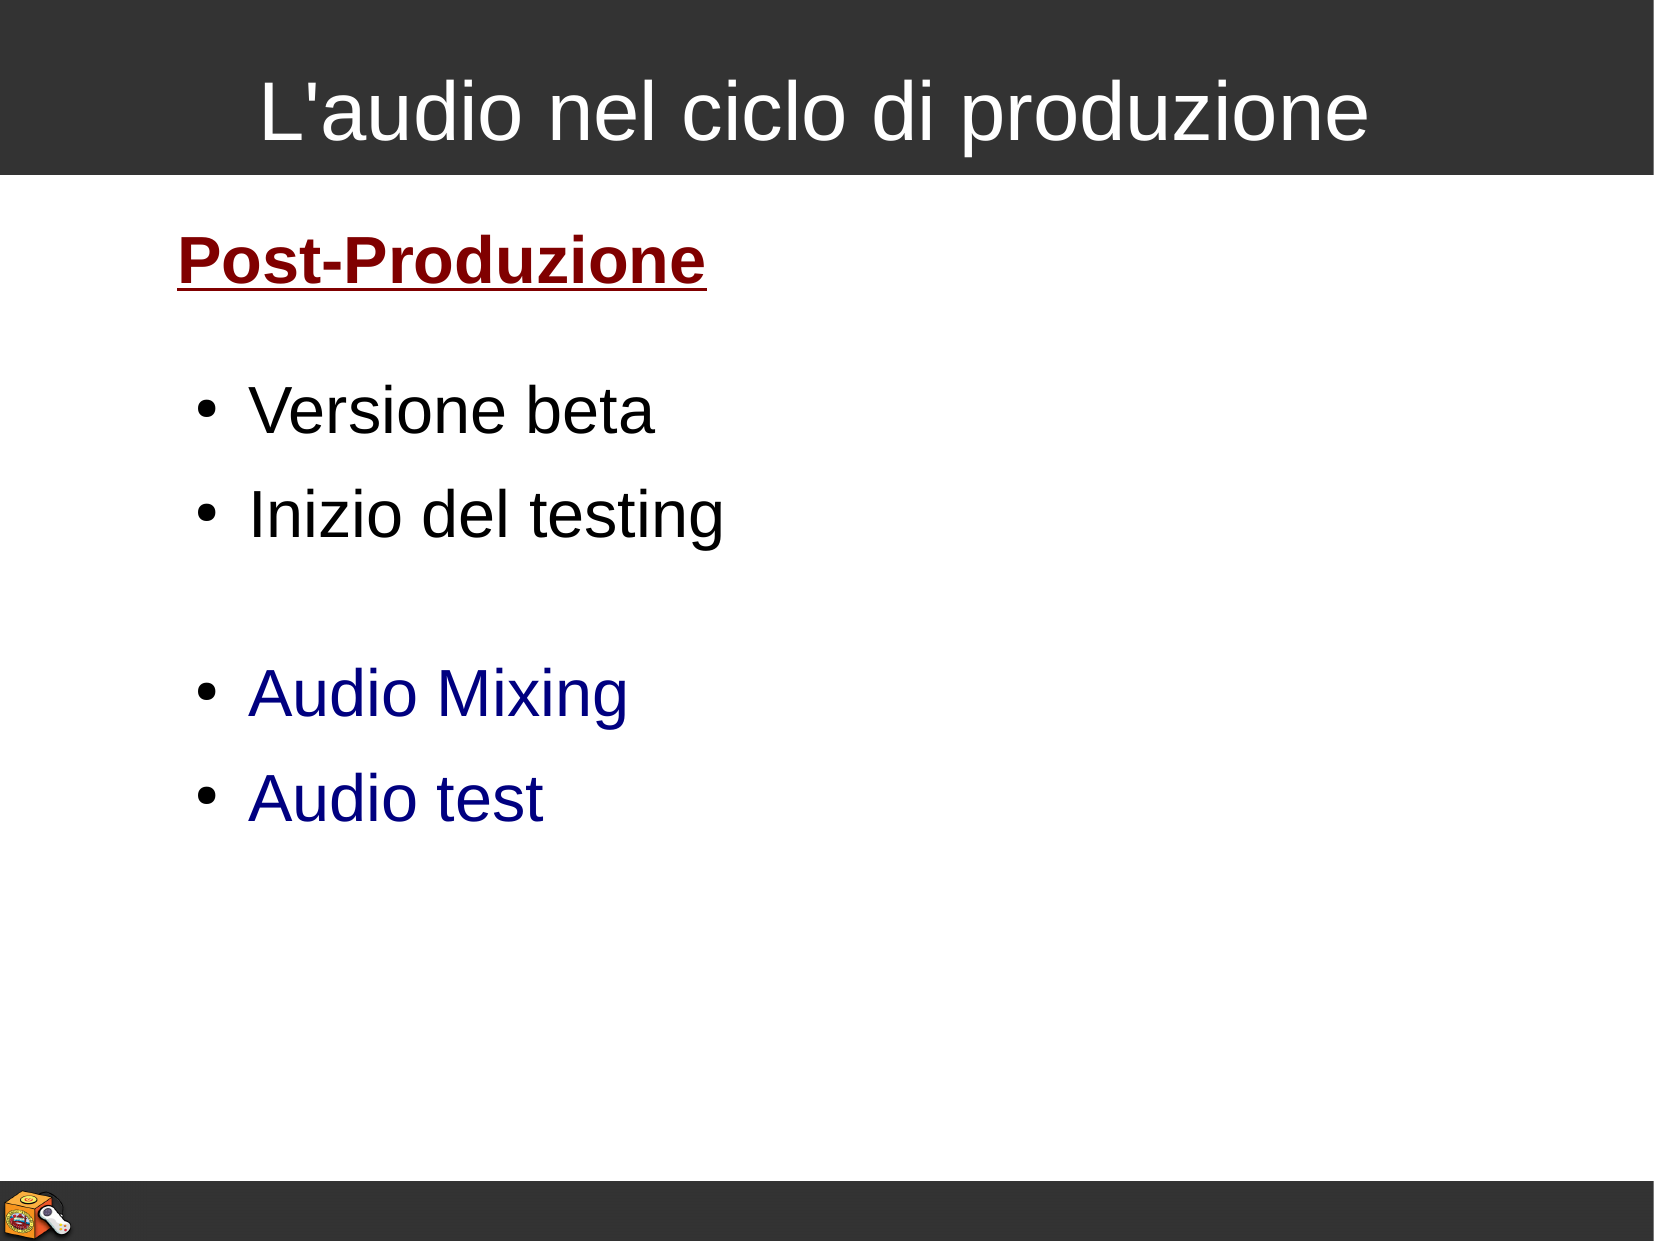

# L'audio nel ciclo di produzione
Post-Produzione
Versione beta
Inizio del testing
Audio Mixing
Audio test